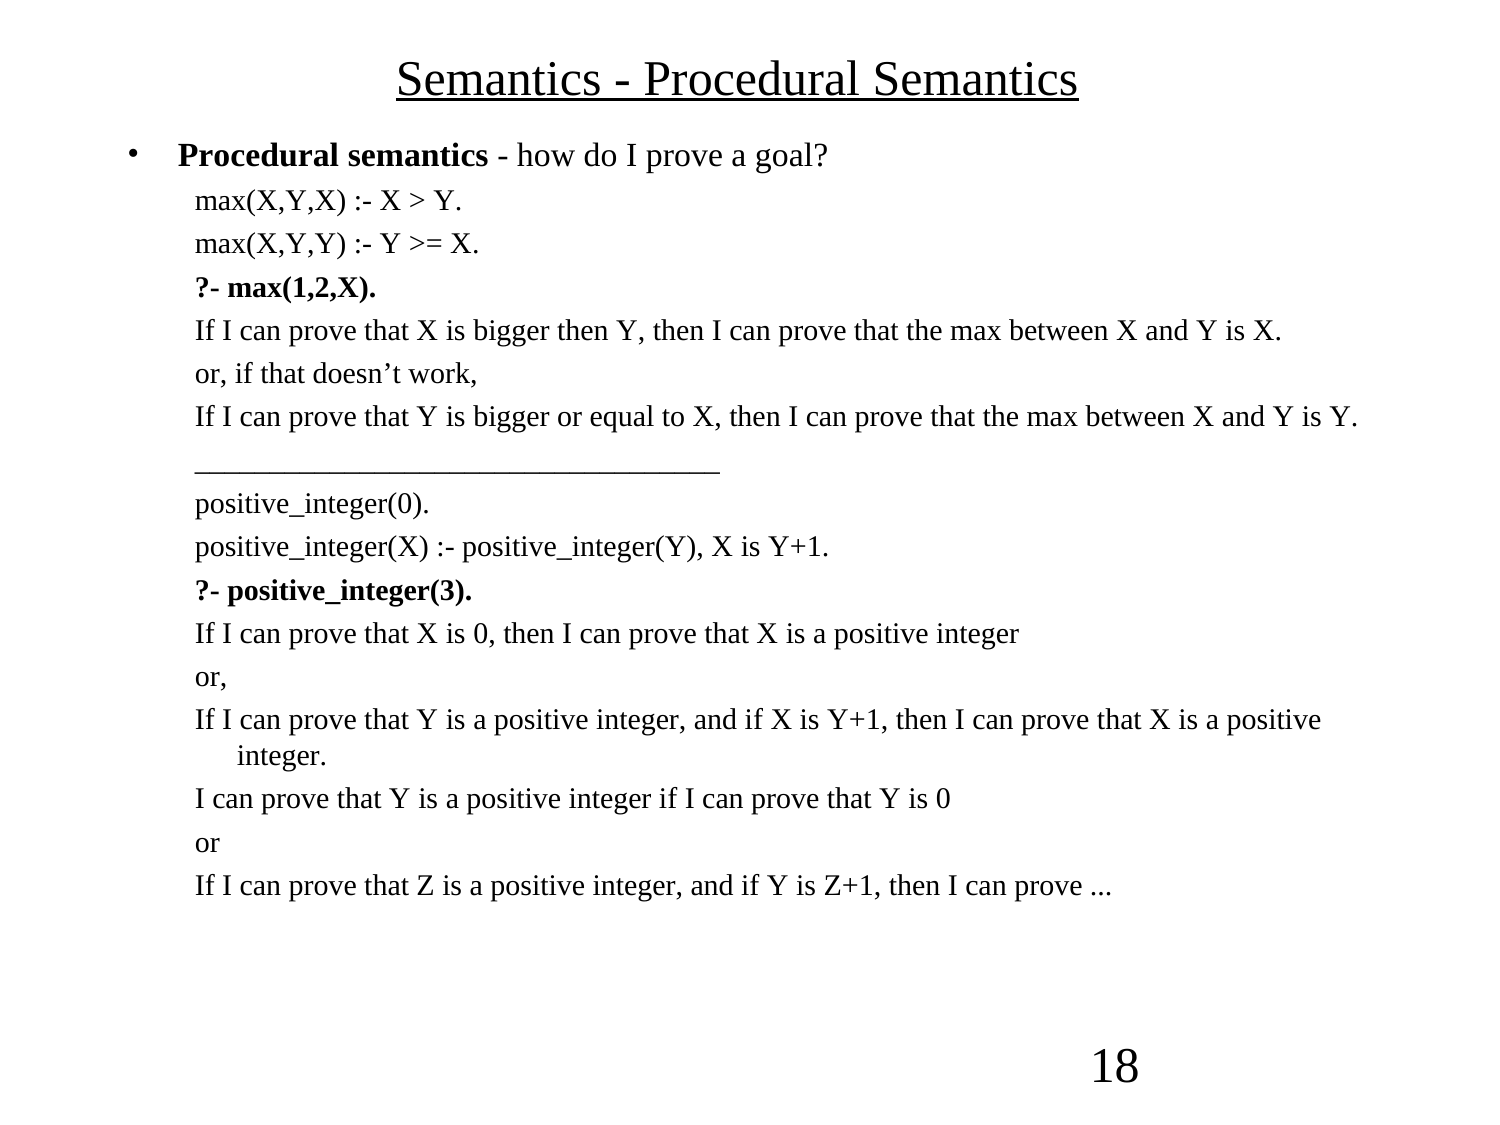

# Semantics - Procedural Semantics
Procedural semantics - how do I prove a goal?
max(X,Y,X) :- X > Y.
max(X,Y,Y) :- Y >= X.
?- max(1,2,X).
If I can prove that X is bigger then Y, then I can prove that the max between X and Y is X.
or, if that doesn’t work,
If I can prove that Y is bigger or equal to X, then I can prove that the max between X and Y is Y.
___________________________________
positive_integer(0).
positive_integer(X) :- positive_integer(Y), X is Y+1.
?- positive_integer(3).
If I can prove that X is 0, then I can prove that X is a positive integer
or,
If I can prove that Y is a positive integer, and if X is Y+1, then I can prove that X is a positive integer.
I can prove that Y is a positive integer if I can prove that Y is 0
or
If I can prove that Z is a positive integer, and if Y is Z+1, then I can prove ...
18